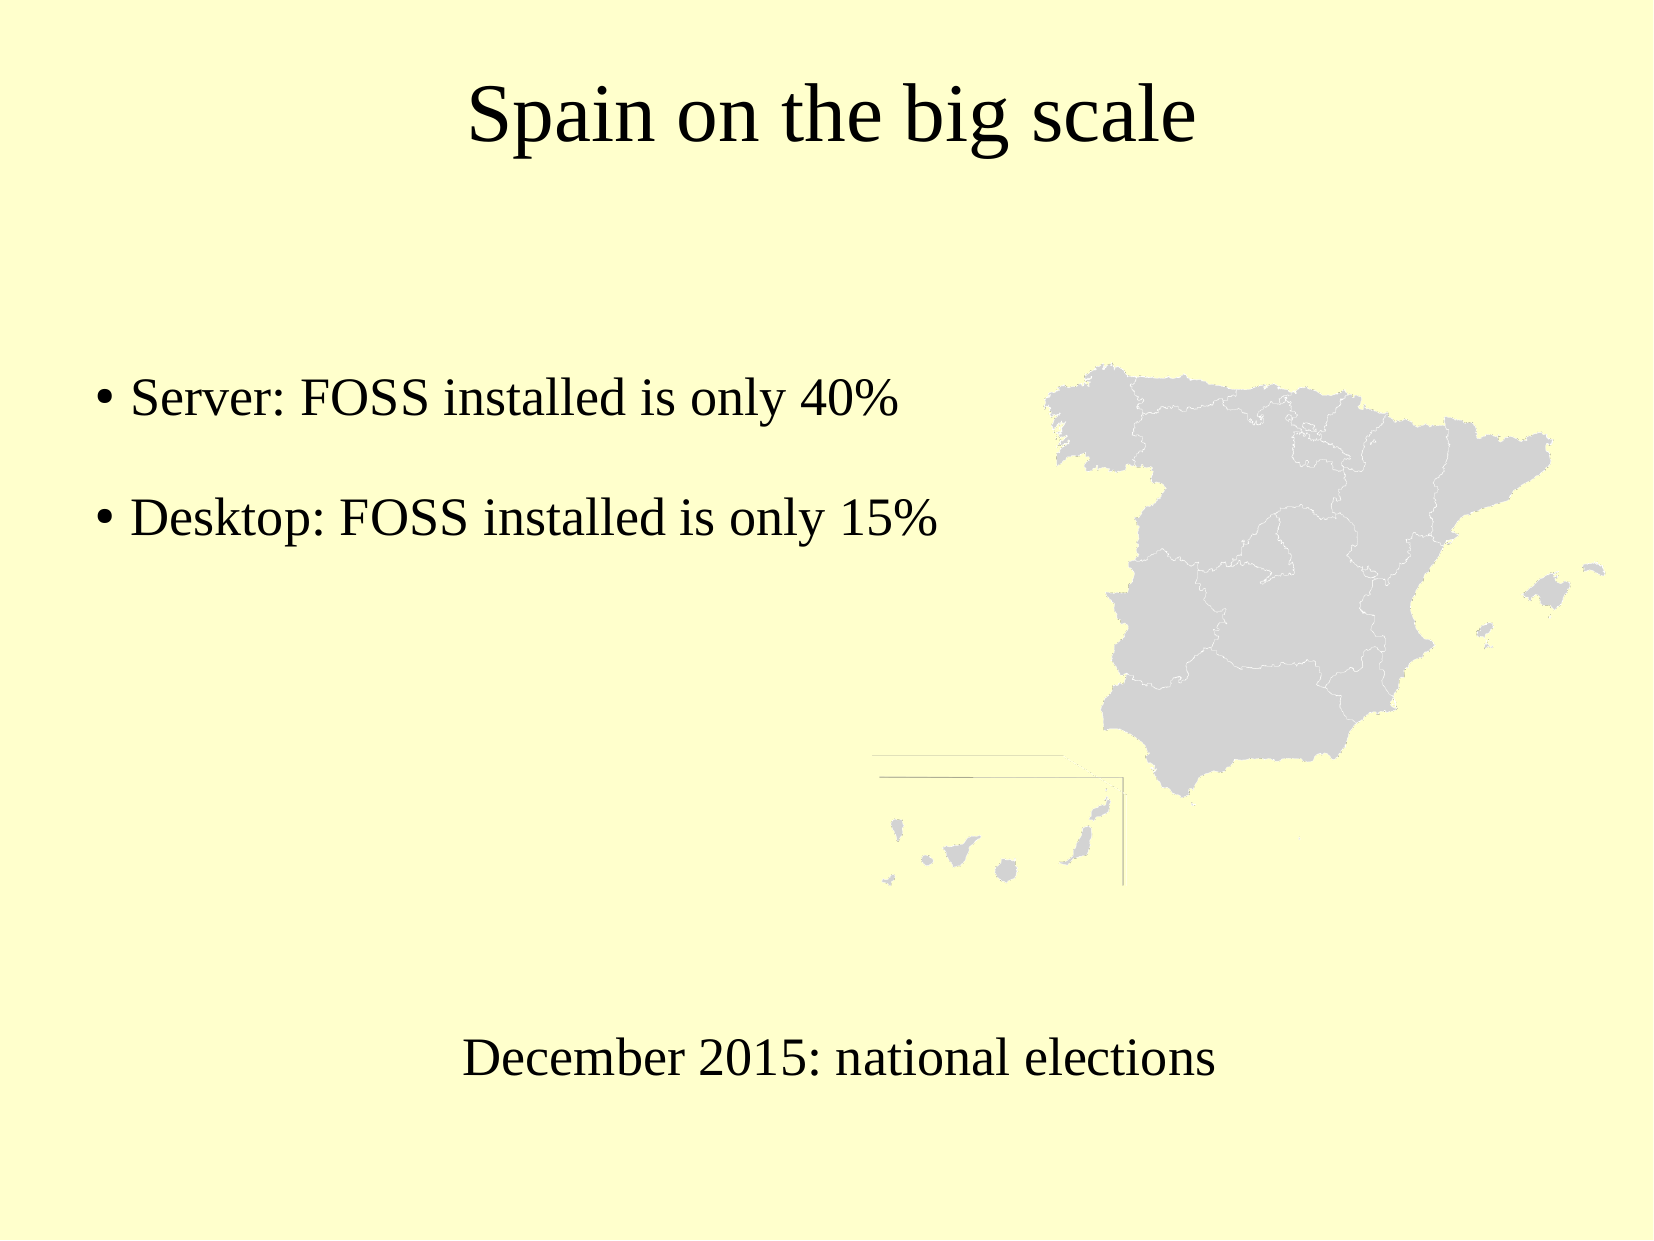

Spain on the big scale
Server: FOSS installed is only 40%
Desktop: FOSS installed is only 15%
December 2015: national elections